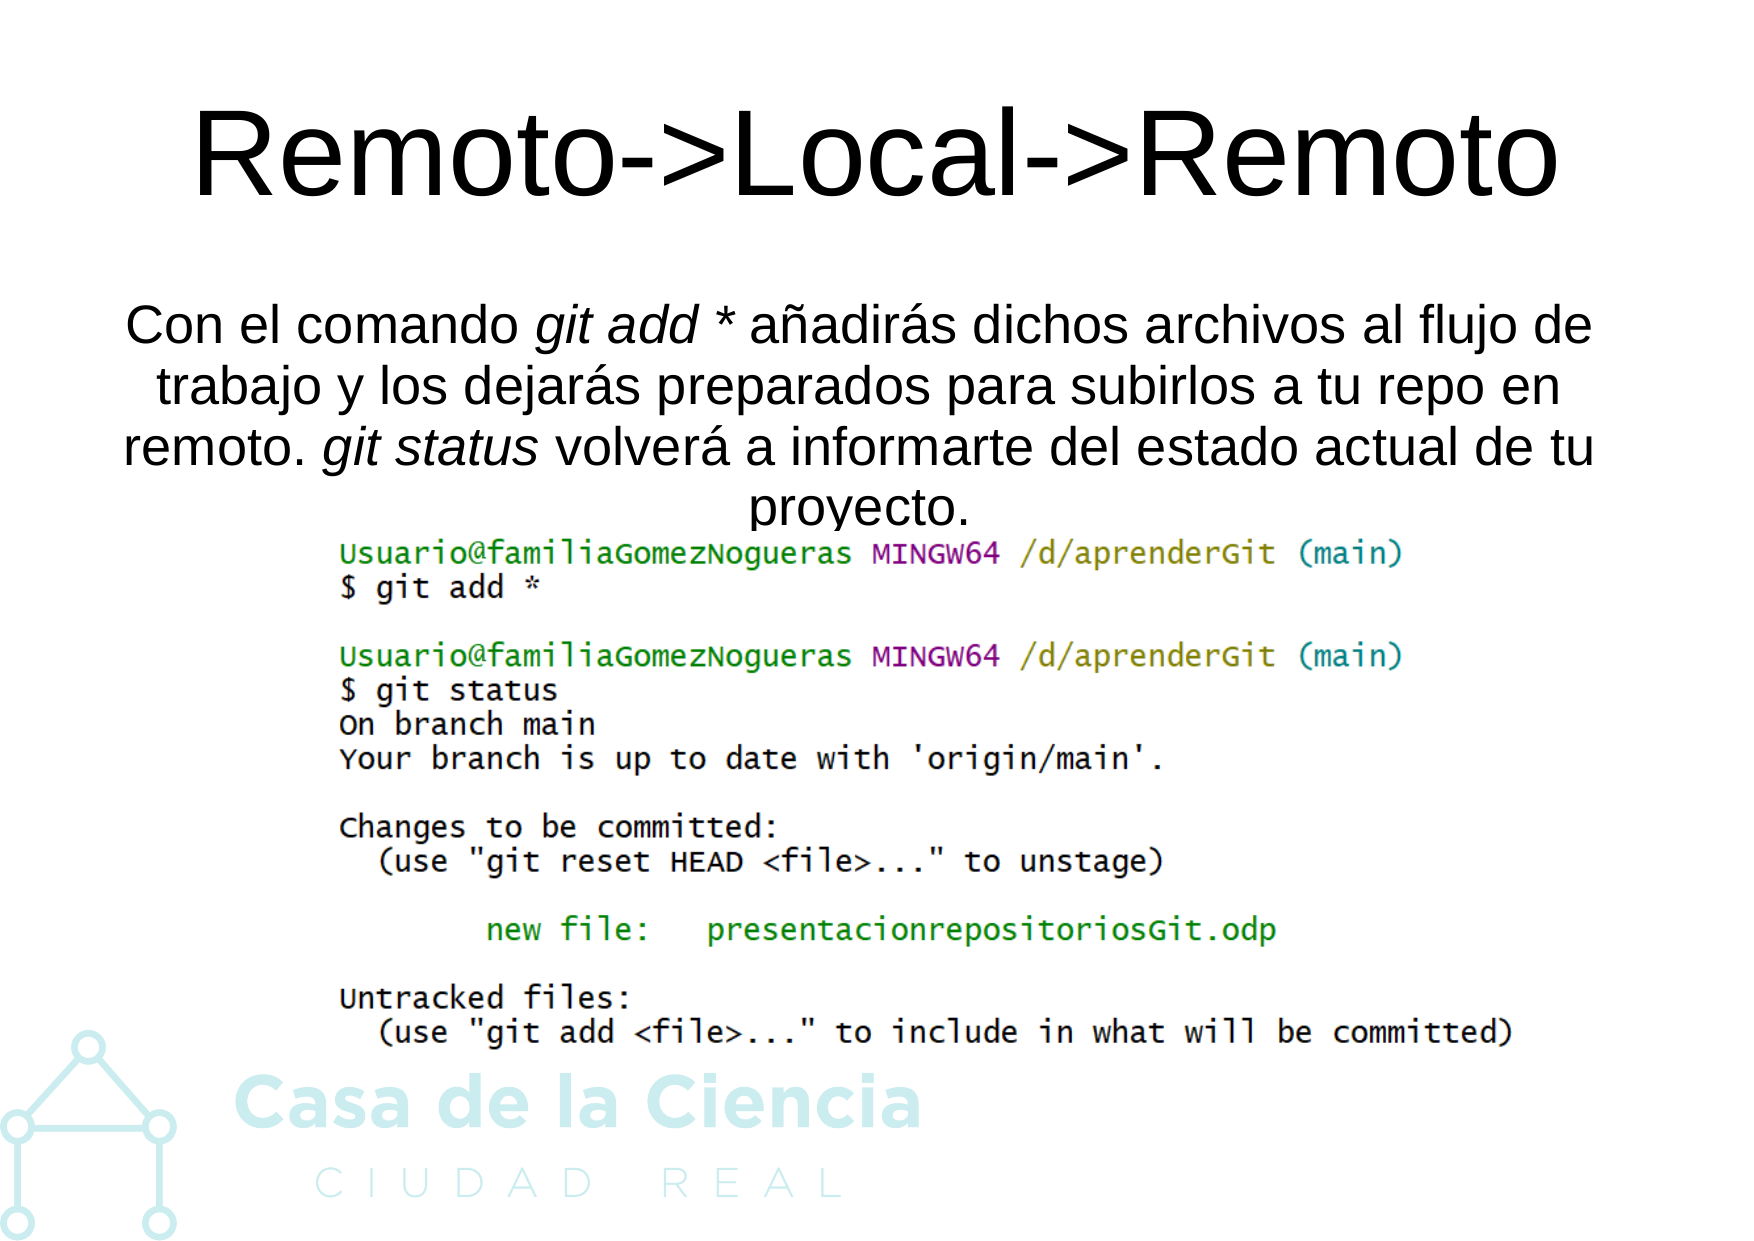

# Remoto->Local->Remoto
Con el comando git add * añadirás dichos archivos al flujo de trabajo y los dejarás preparados para subirlos a tu repo en remoto. git status volverá a informarte del estado actual de tu proyecto.